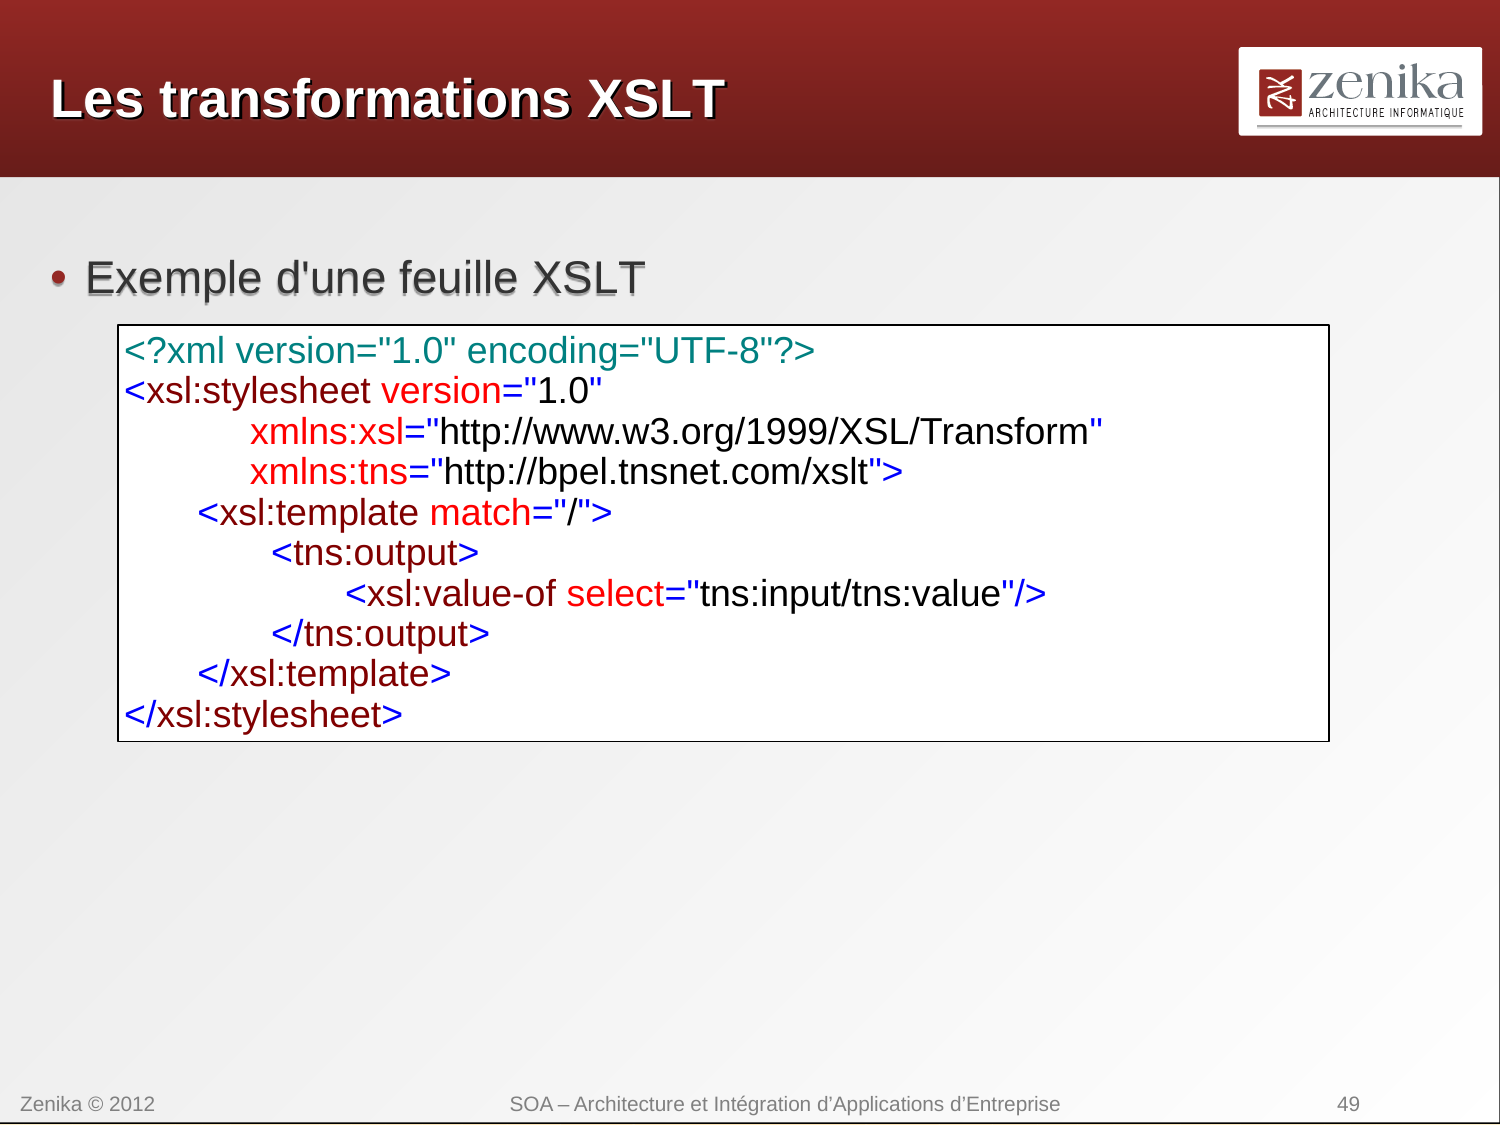

# Les transformations XSLT
Exemple d'une feuille XSLT
<?xml version="1.0" encoding="UTF-8"?>
<xsl:stylesheet version="1.0"
 xmlns:xsl="http://www.w3.org/1999/XSL/Transform"
	 xmlns:tns="http://bpel.tnsnet.com/xslt">
	<xsl:template match="/">
		<tns:output>
			<xsl:value-of select="tns:input/tns:value"/>
		</tns:output>
	</xsl:template>
</xsl:stylesheet>